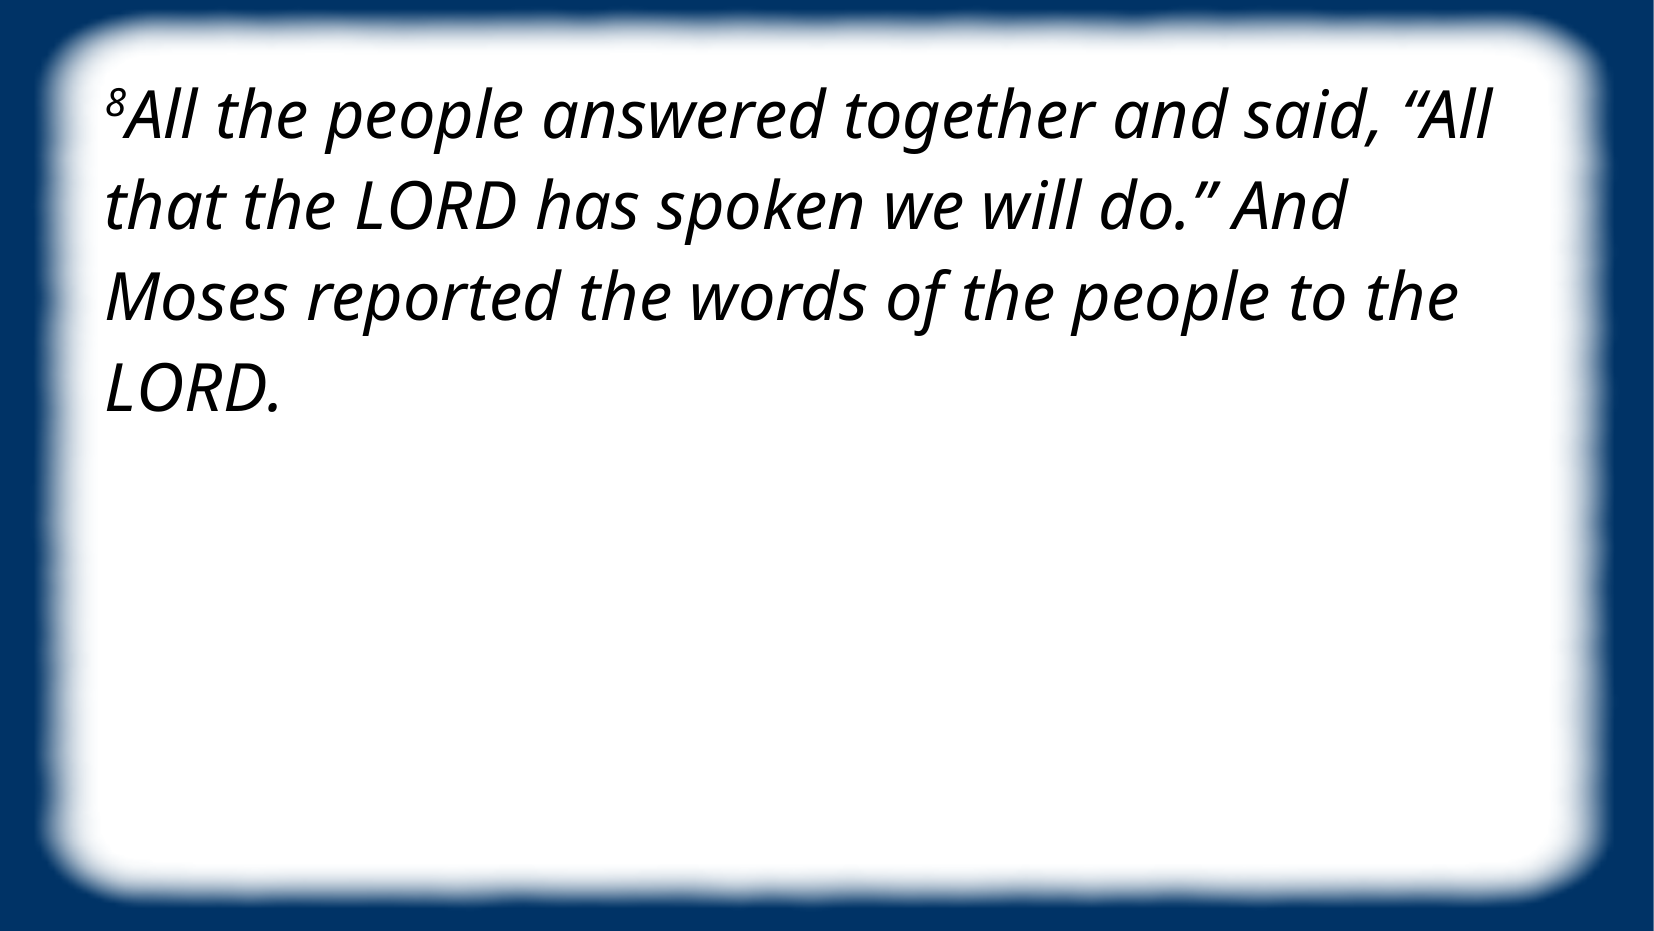

8All the people answered together and said, “All that the LORD has spoken we will do.” And Moses reported the words of the people to the LORD.